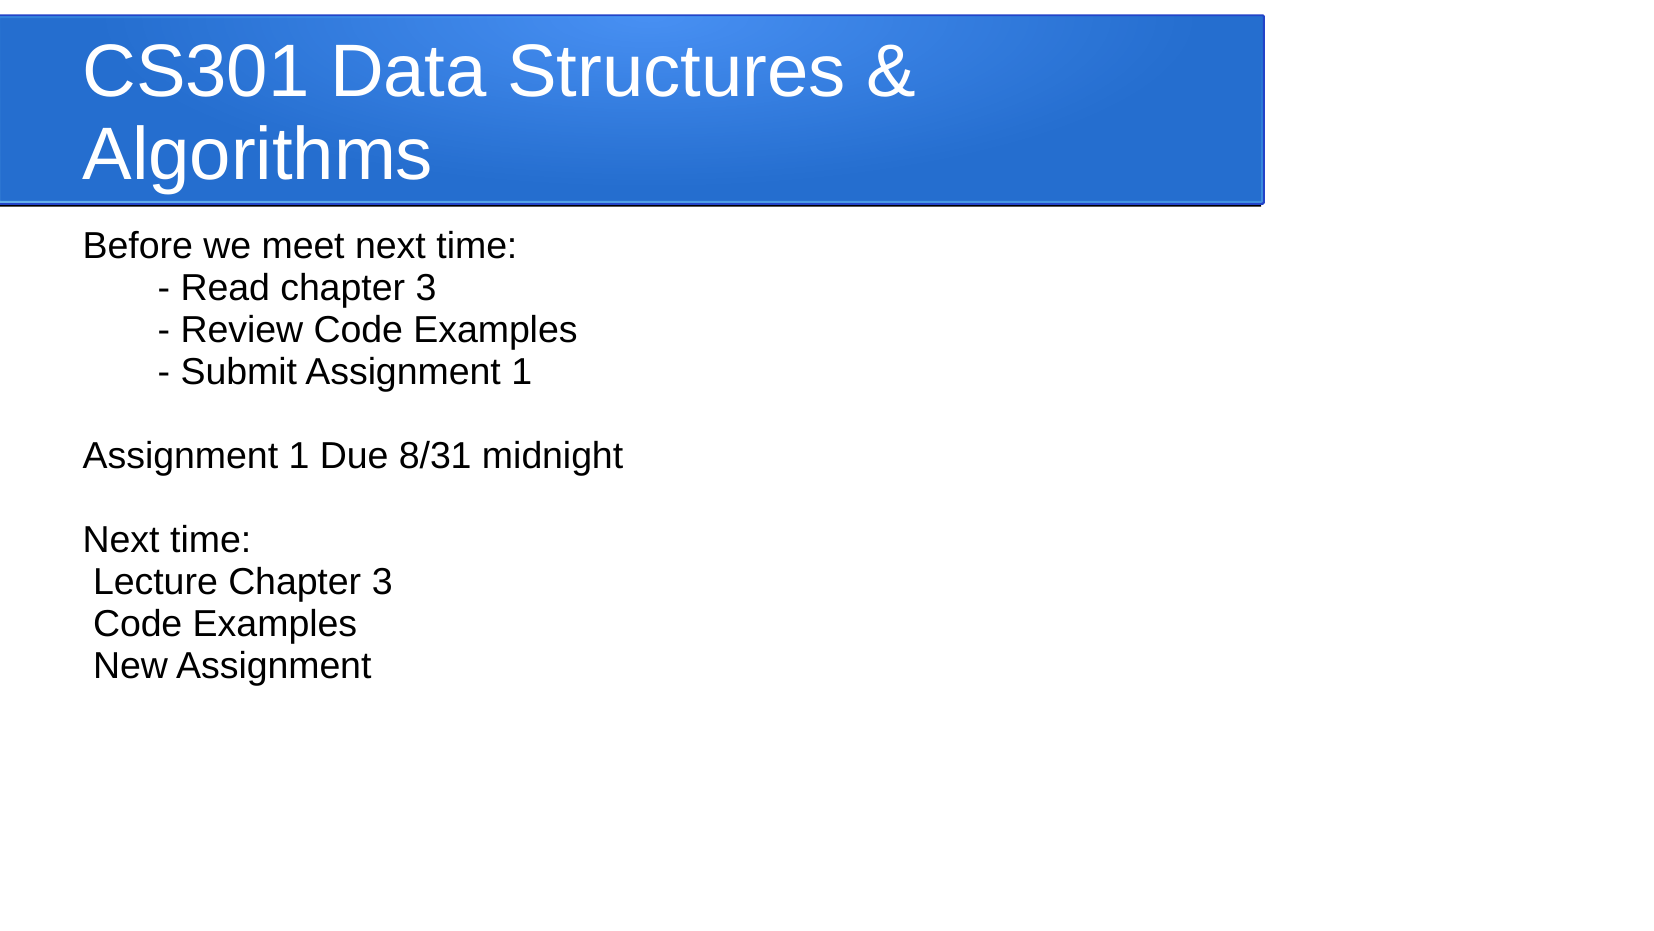

# CS301 Data Structures & Algorithms
Before we meet next time:
	- Read chapter 3
	- Review Code Examples
	- Submit Assignment 1
Assignment 1 Due 8/31 midnight
Next time:
 Lecture Chapter 3
 Code Examples
 New Assignment